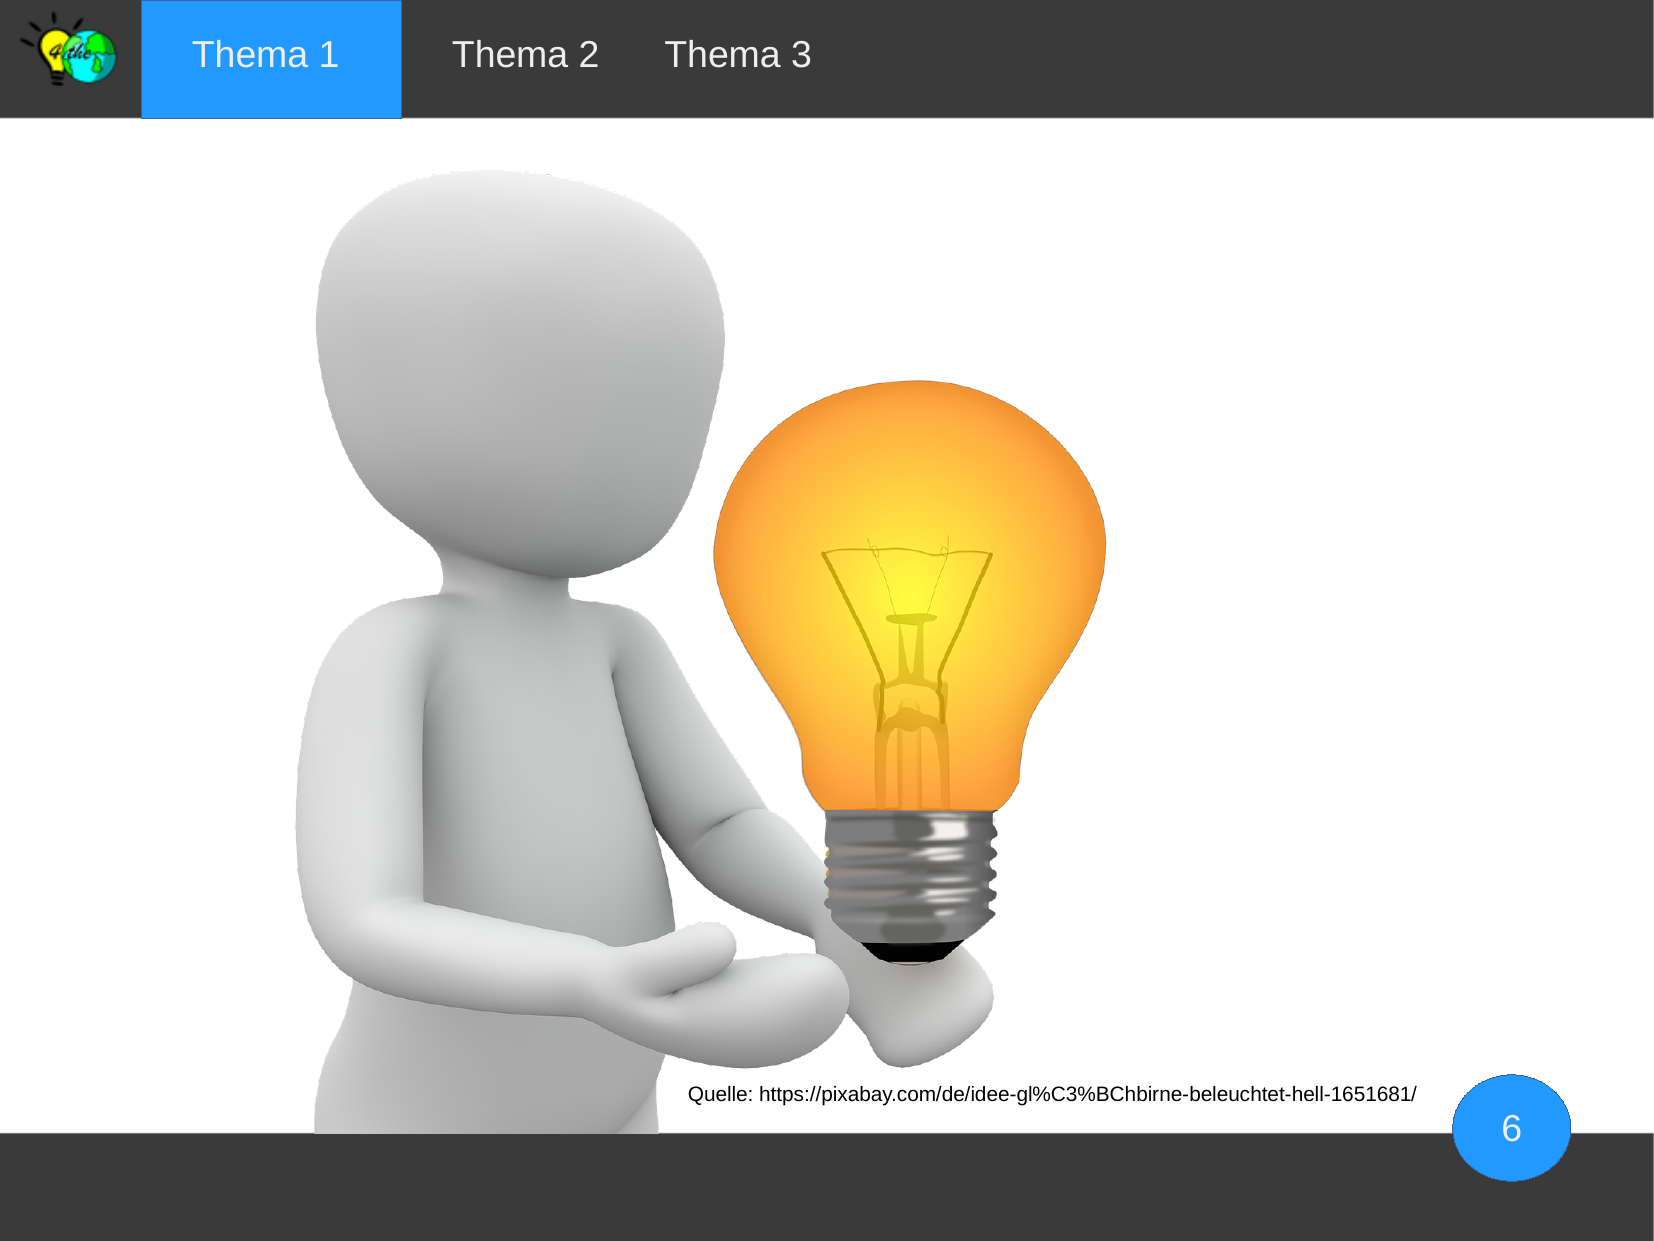

Thema 1
Thema 2
Thema 3
Quelle: https://pixabay.com/de/idee-gl%C3%BChbirne-beleuchtet-hell-1651681/
6